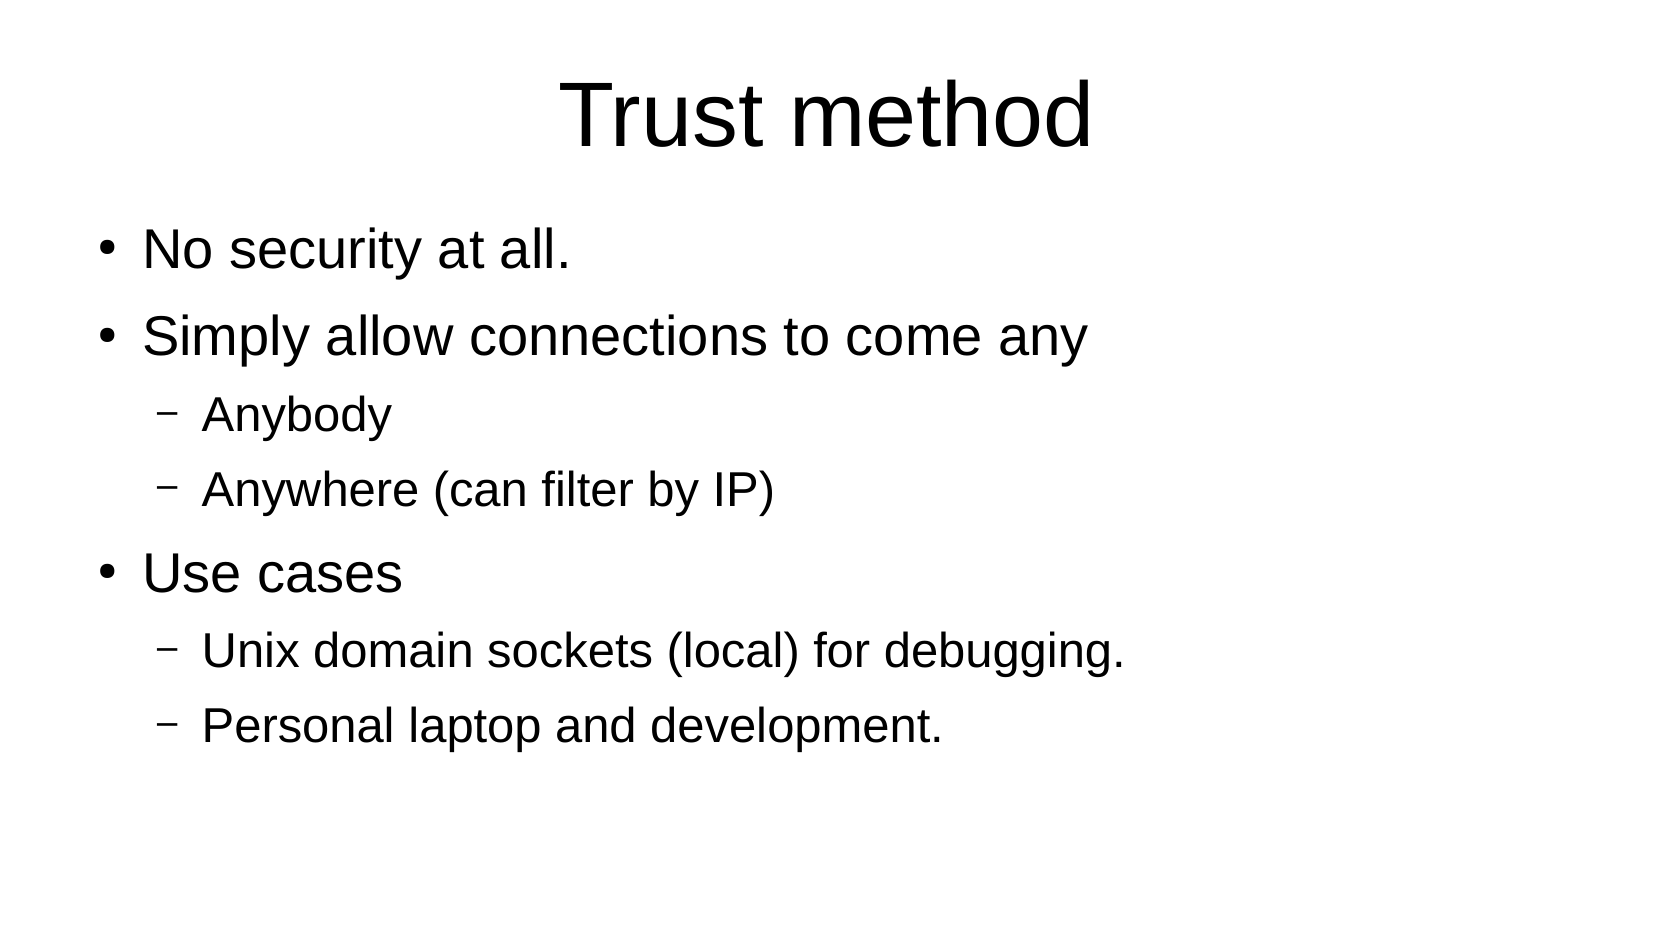

# Trust method
No security at all.
Simply allow connections to come any
Anybody
Anywhere (can filter by IP)
Use cases
Unix domain sockets (local) for debugging.
Personal laptop and development.